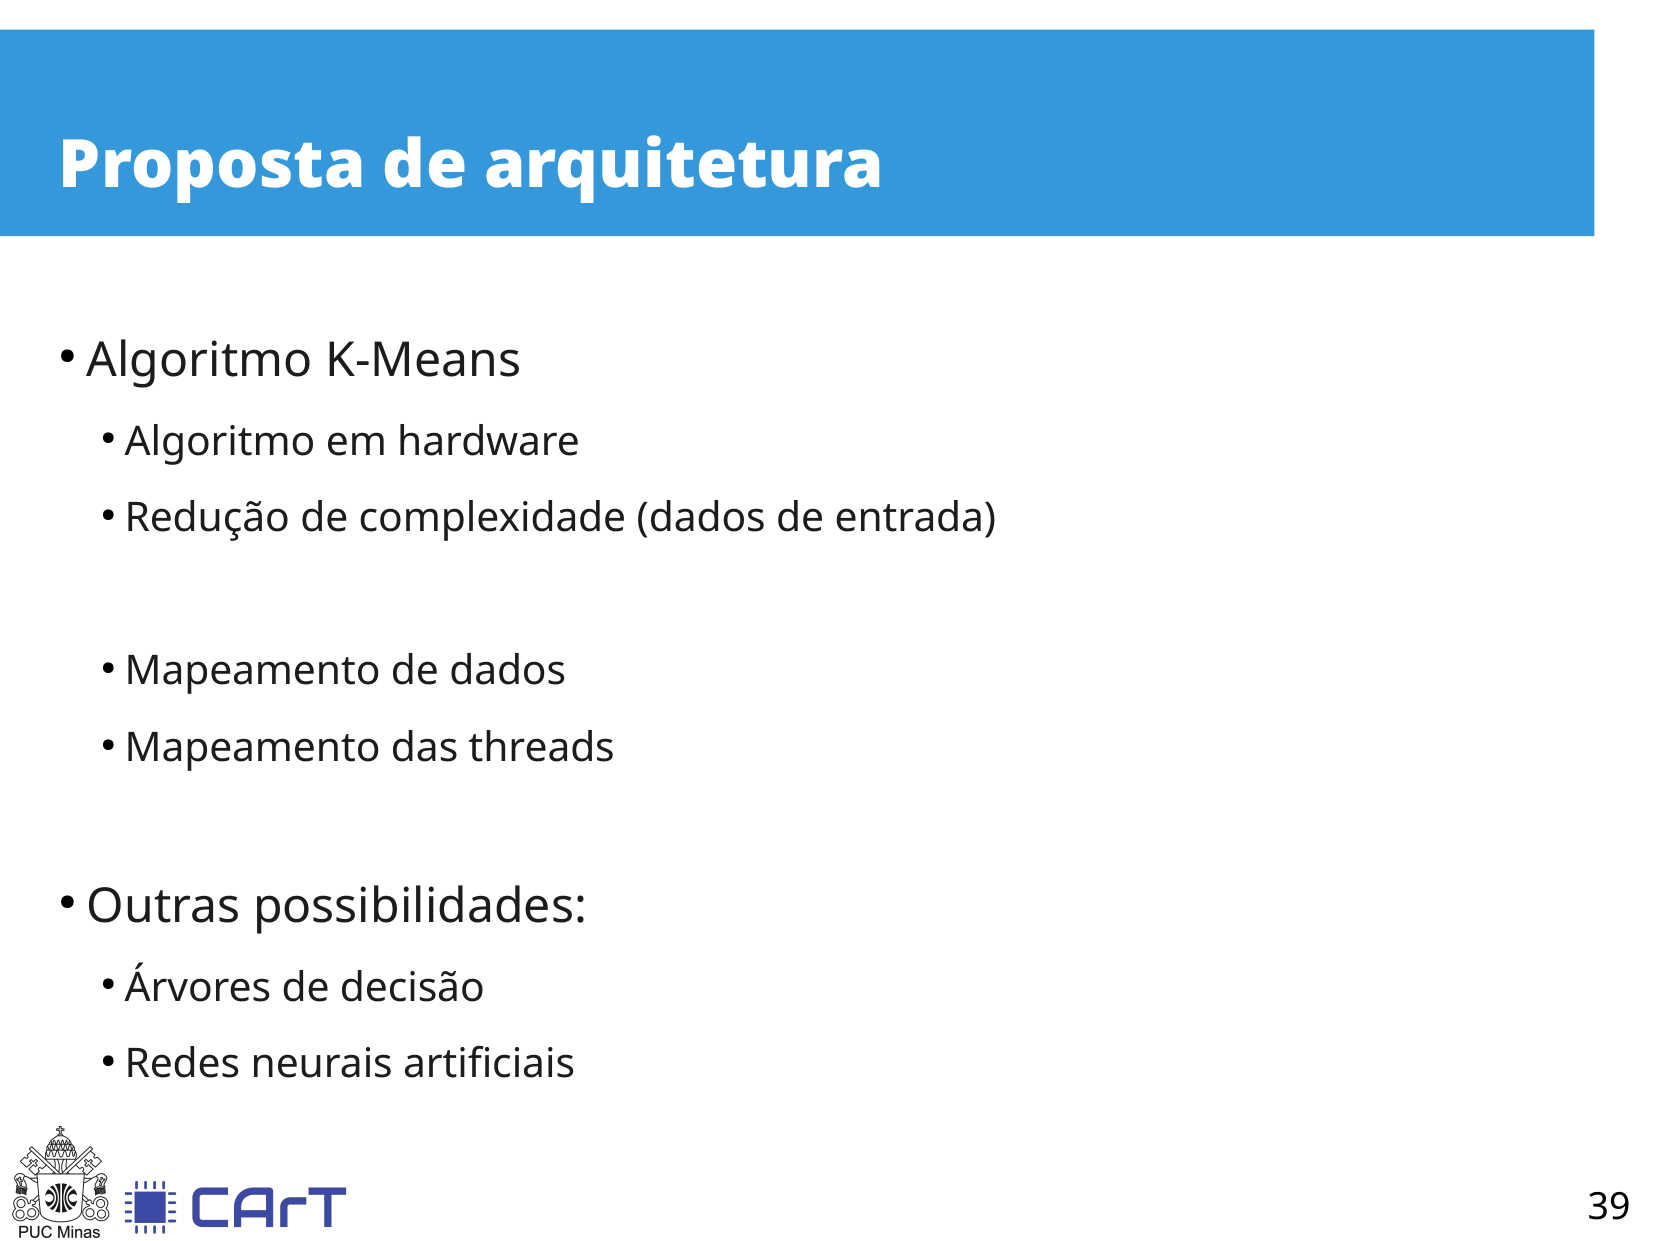

# Proposta de arquitetura
 Algoritmo K-Means
 Algoritmo em hardware
 Redução de complexidade (dados de entrada)
 Mapeamento de dados
 Mapeamento das threads
 Outras possibilidades:
 Árvores de decisão
 Redes neurais artificiais
39